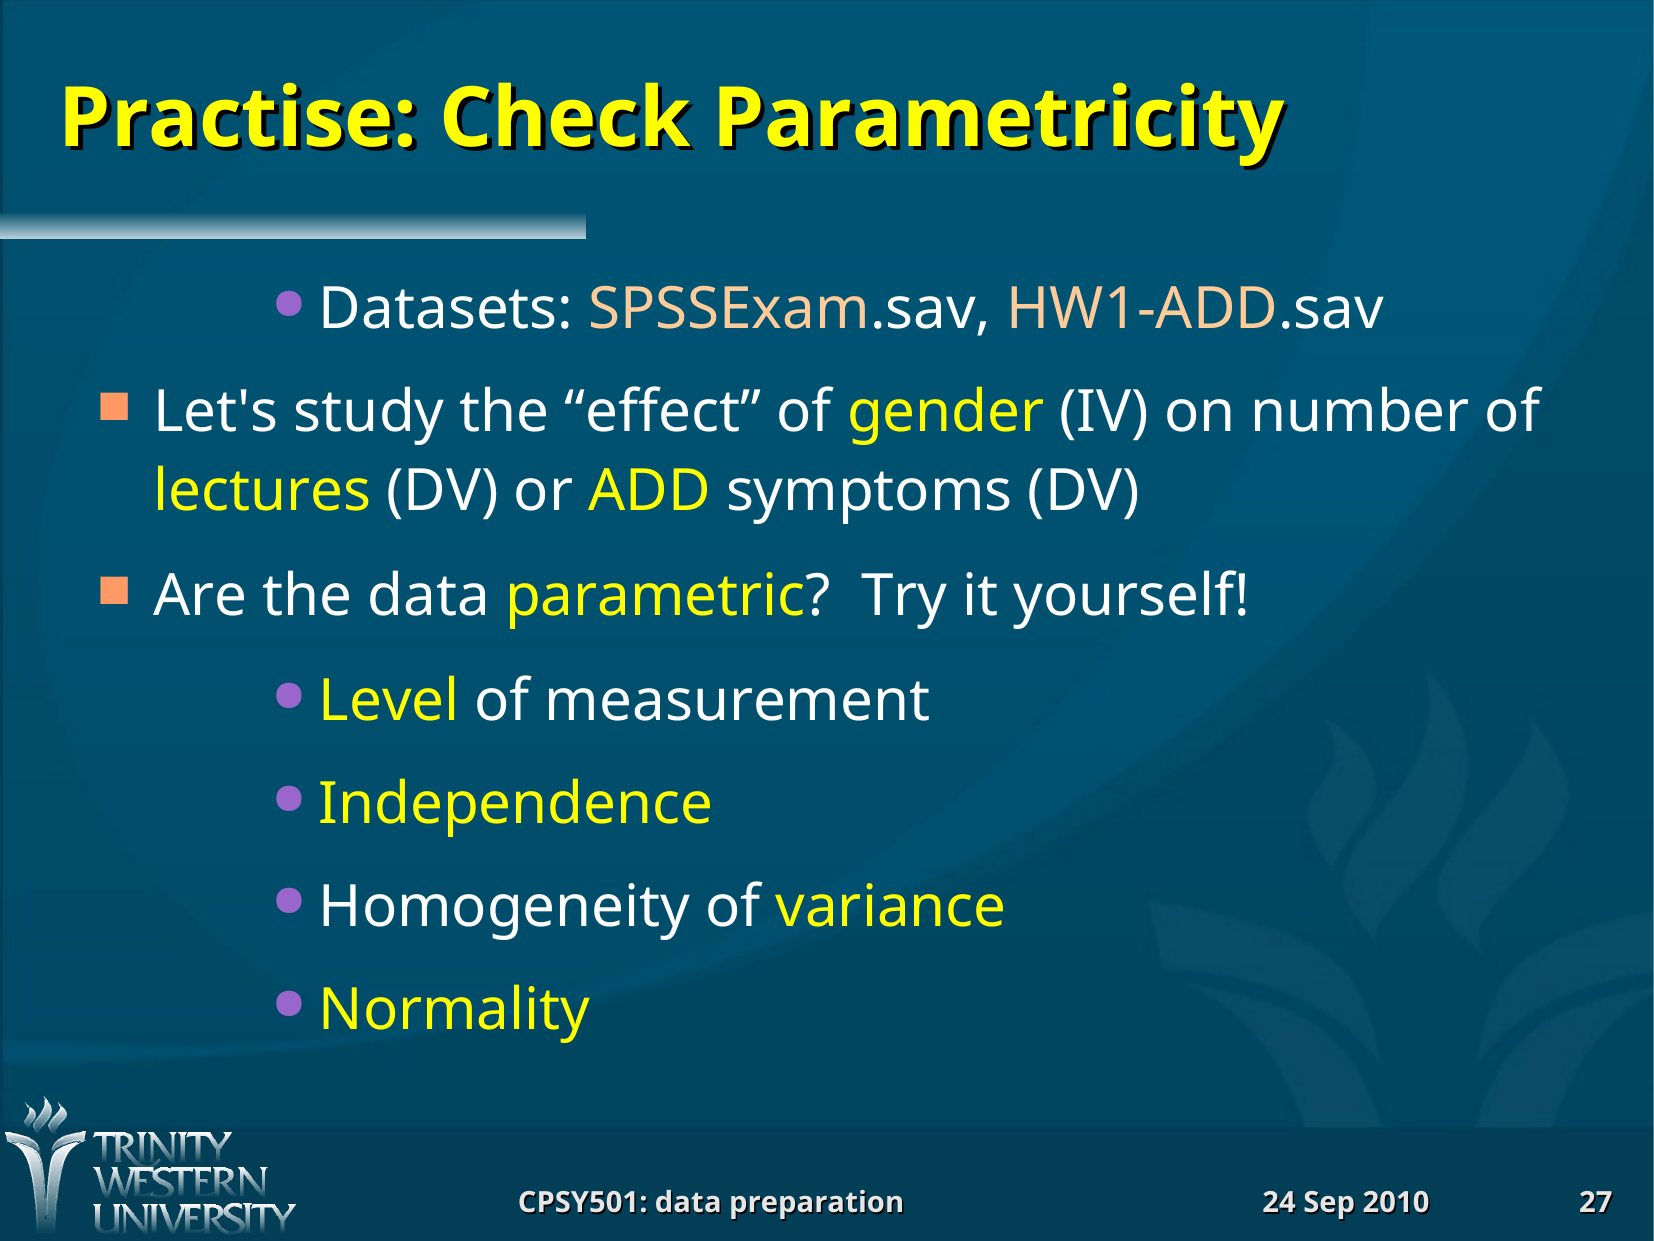

# Practise: Check Parametricity
Datasets: SPSSExam.sav, HW1-ADD.sav
Let's study the “effect” of gender (IV) on number of lectures (DV) or ADD symptoms (DV)
Are the data parametric? Try it yourself!
Level of measurement
Independence
Homogeneity of variance
Normality
CPSY501: data preparation
24 Sep 2010
27